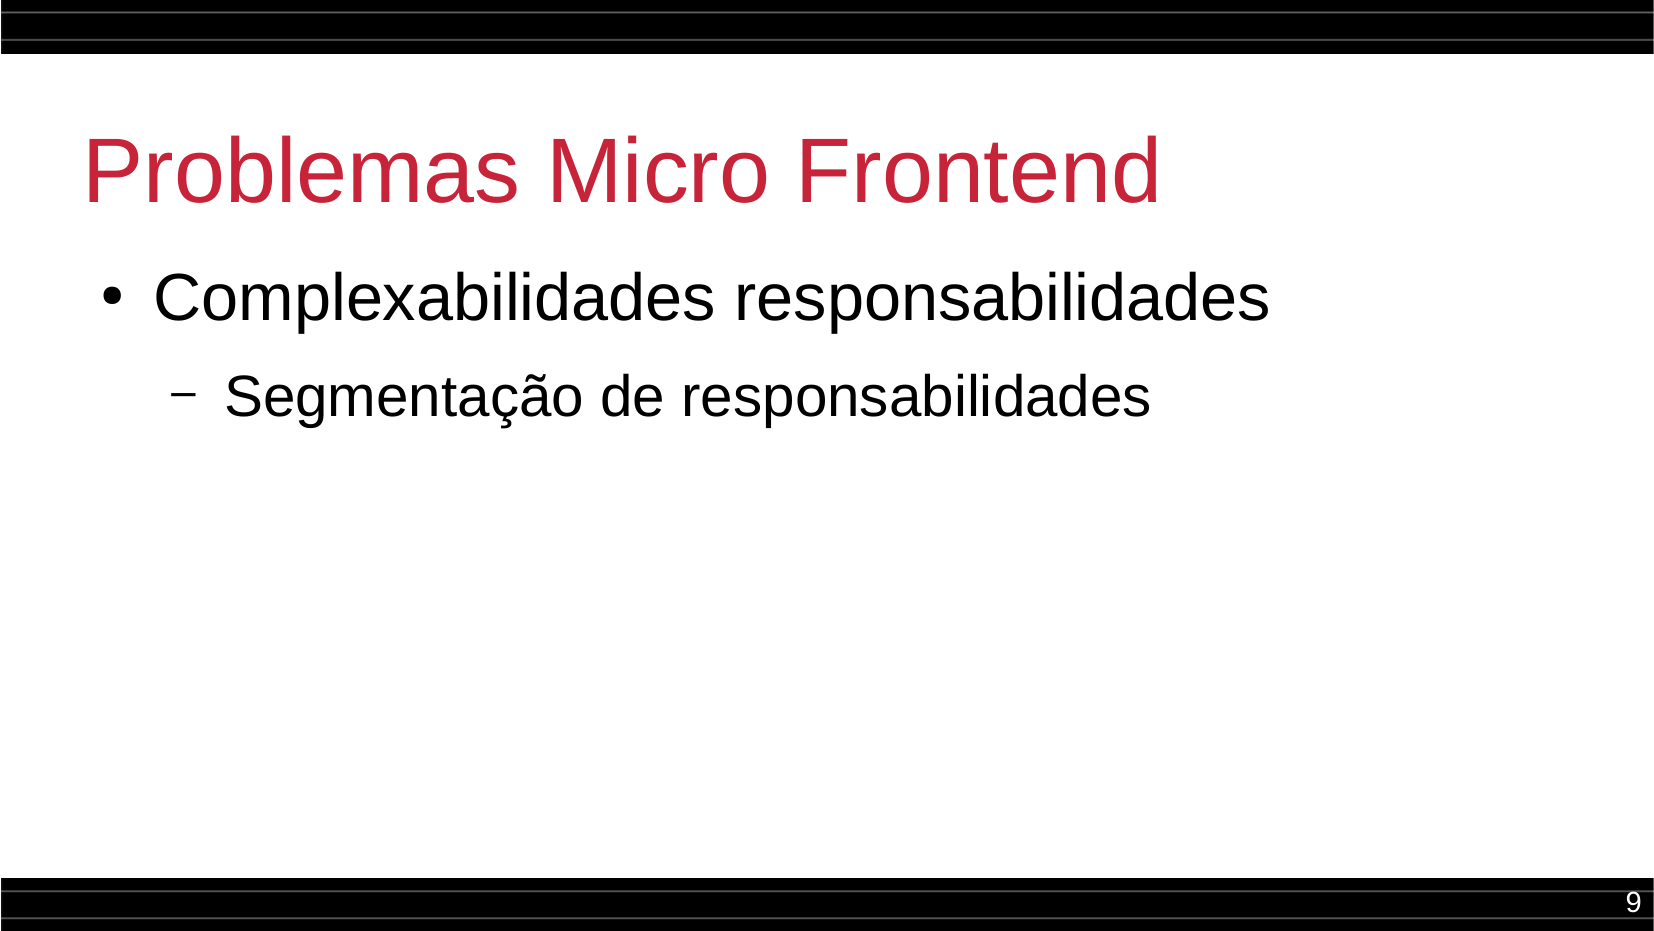

# Problemas Micro Frontend
Complexabilidades responsabilidades
Segmentação de responsabilidades